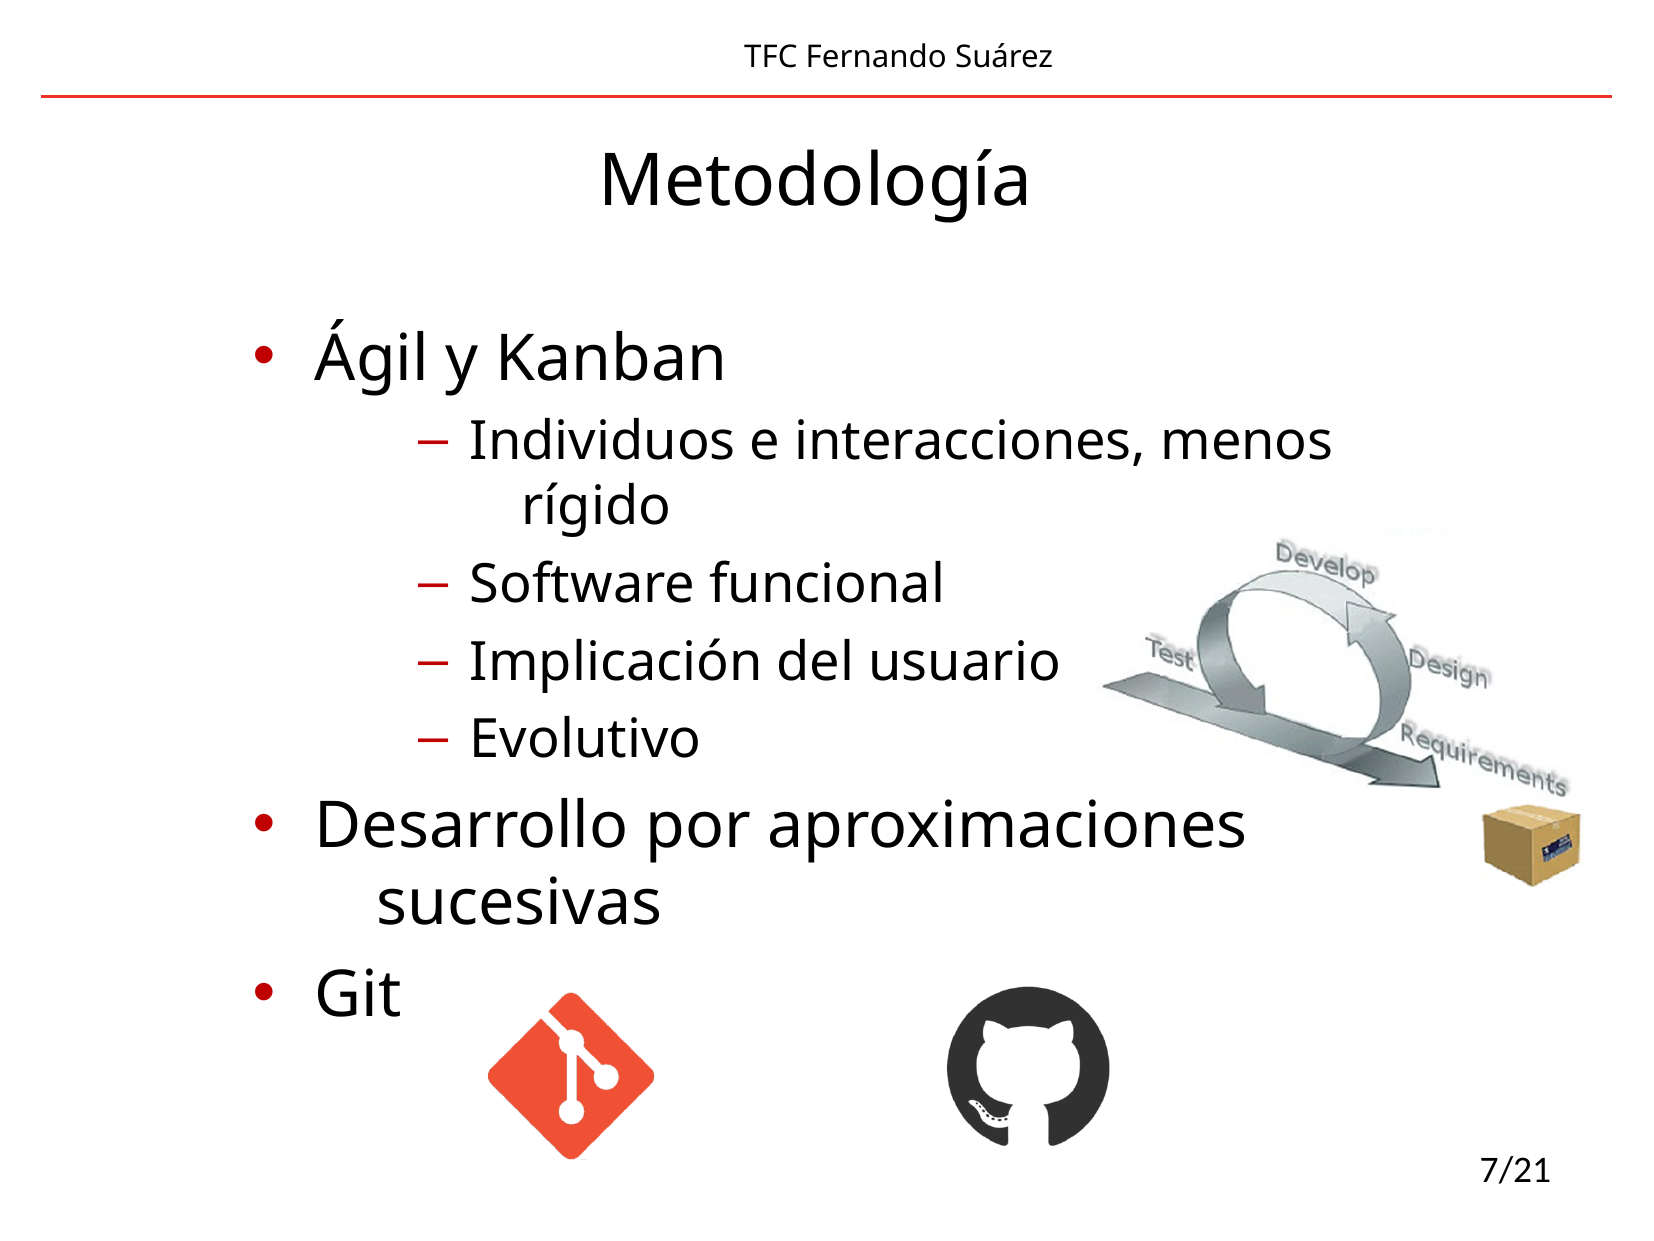

# Metodología
Ágil y Kanban
Individuos e interacciones, menos rígido
Software funcional
Implicación del usuario
Evolutivo
Desarrollo por aproximaciones sucesivas
Git